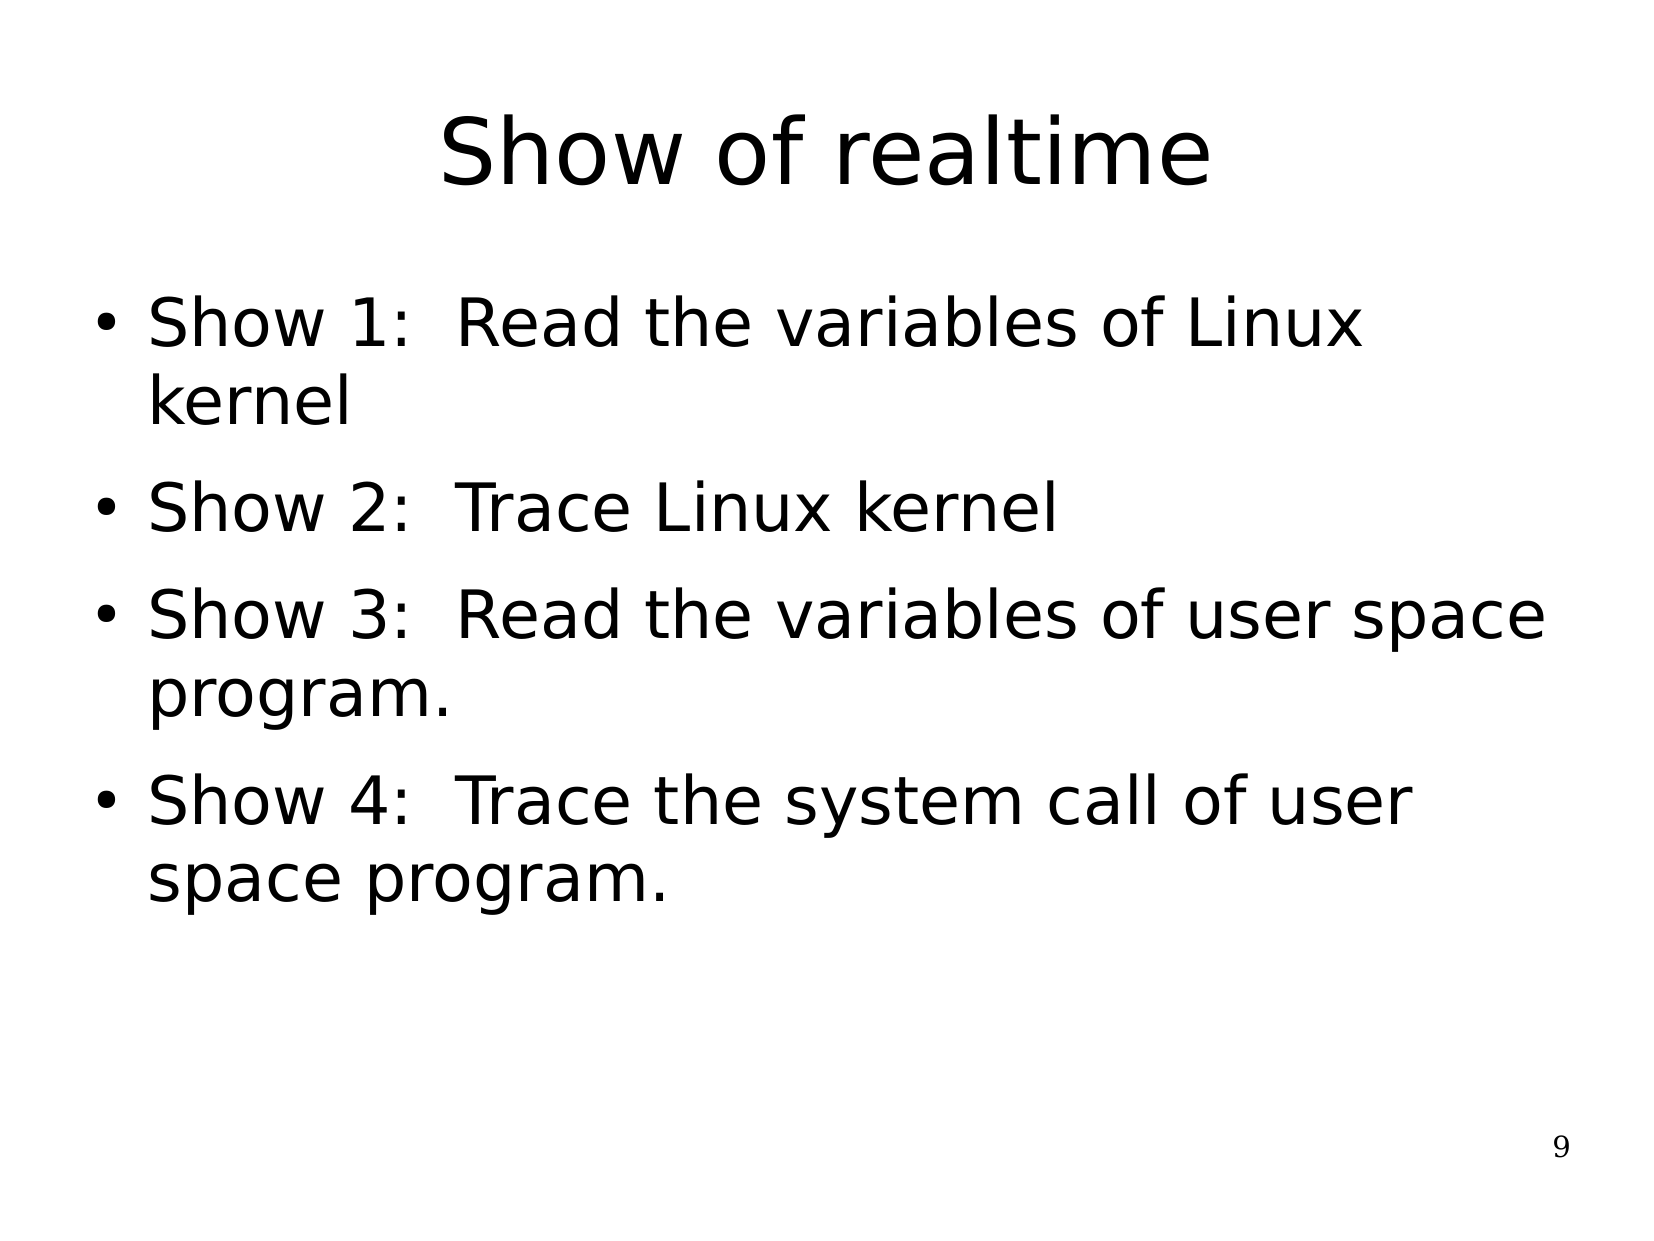

# Show of realtime
Show 1: Read the variables of Linux kernel
Show 2: Trace Linux kernel
Show 3: Read the variables of user space program.
Show 4: Trace the system call of user space program.
9